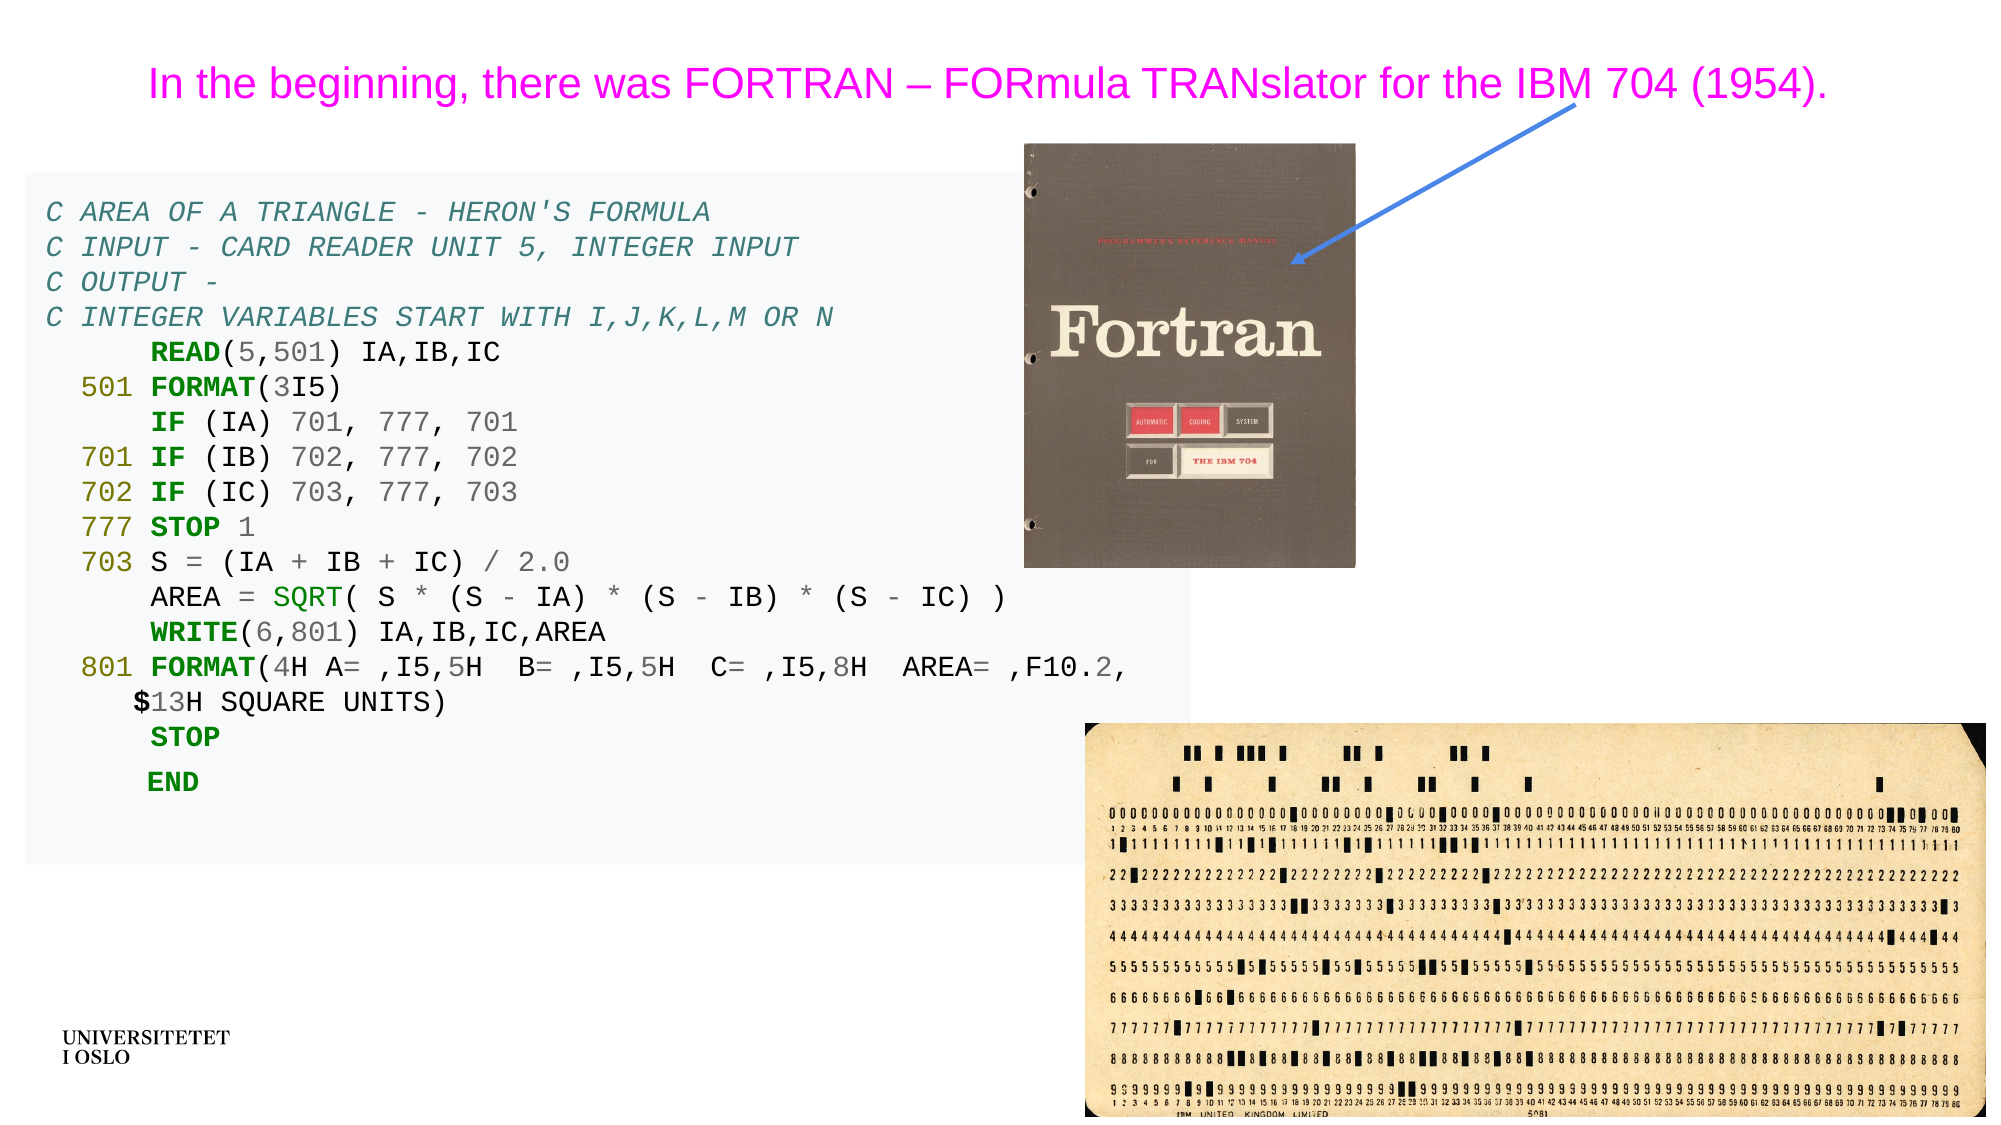

In the beginning, there was FORTRAN – FORmula TRANslator for the IBM 704 (1954).
C AREA OF A TRIANGLE - HERON'S FORMULA
C INPUT - CARD READER UNIT 5, INTEGER INPUT
C OUTPUT -
C INTEGER VARIABLES START WITH I,J,K,L,M OR N
 READ(5,501) IA,IB,IC
 501 FORMAT(3I5)
 IF (IA) 701, 777, 701
 701 IF (IB) 702, 777, 702
 702 IF (IC) 703, 777, 703
 777 STOP 1
 703 S = (IA + IB + IC) / 2.0
 AREA = SQRT( S * (S - IA) * (S - IB) * (S - IC) )
 WRITE(6,801) IA,IB,IC,AREA
 801 FORMAT(4H A= ,I5,5H B= ,I5,5H C= ,I5,8H AREA= ,F10.2,
 $13H SQUARE UNITS)
 STOP
 END
Fortran : 1954 to present
unit 5 for stdin (cards)
unit 6 for stdout (cards/printer)
C : 1972 to present
unit 0 for stdin
unit 1 for stdout
unit 2 for stderr